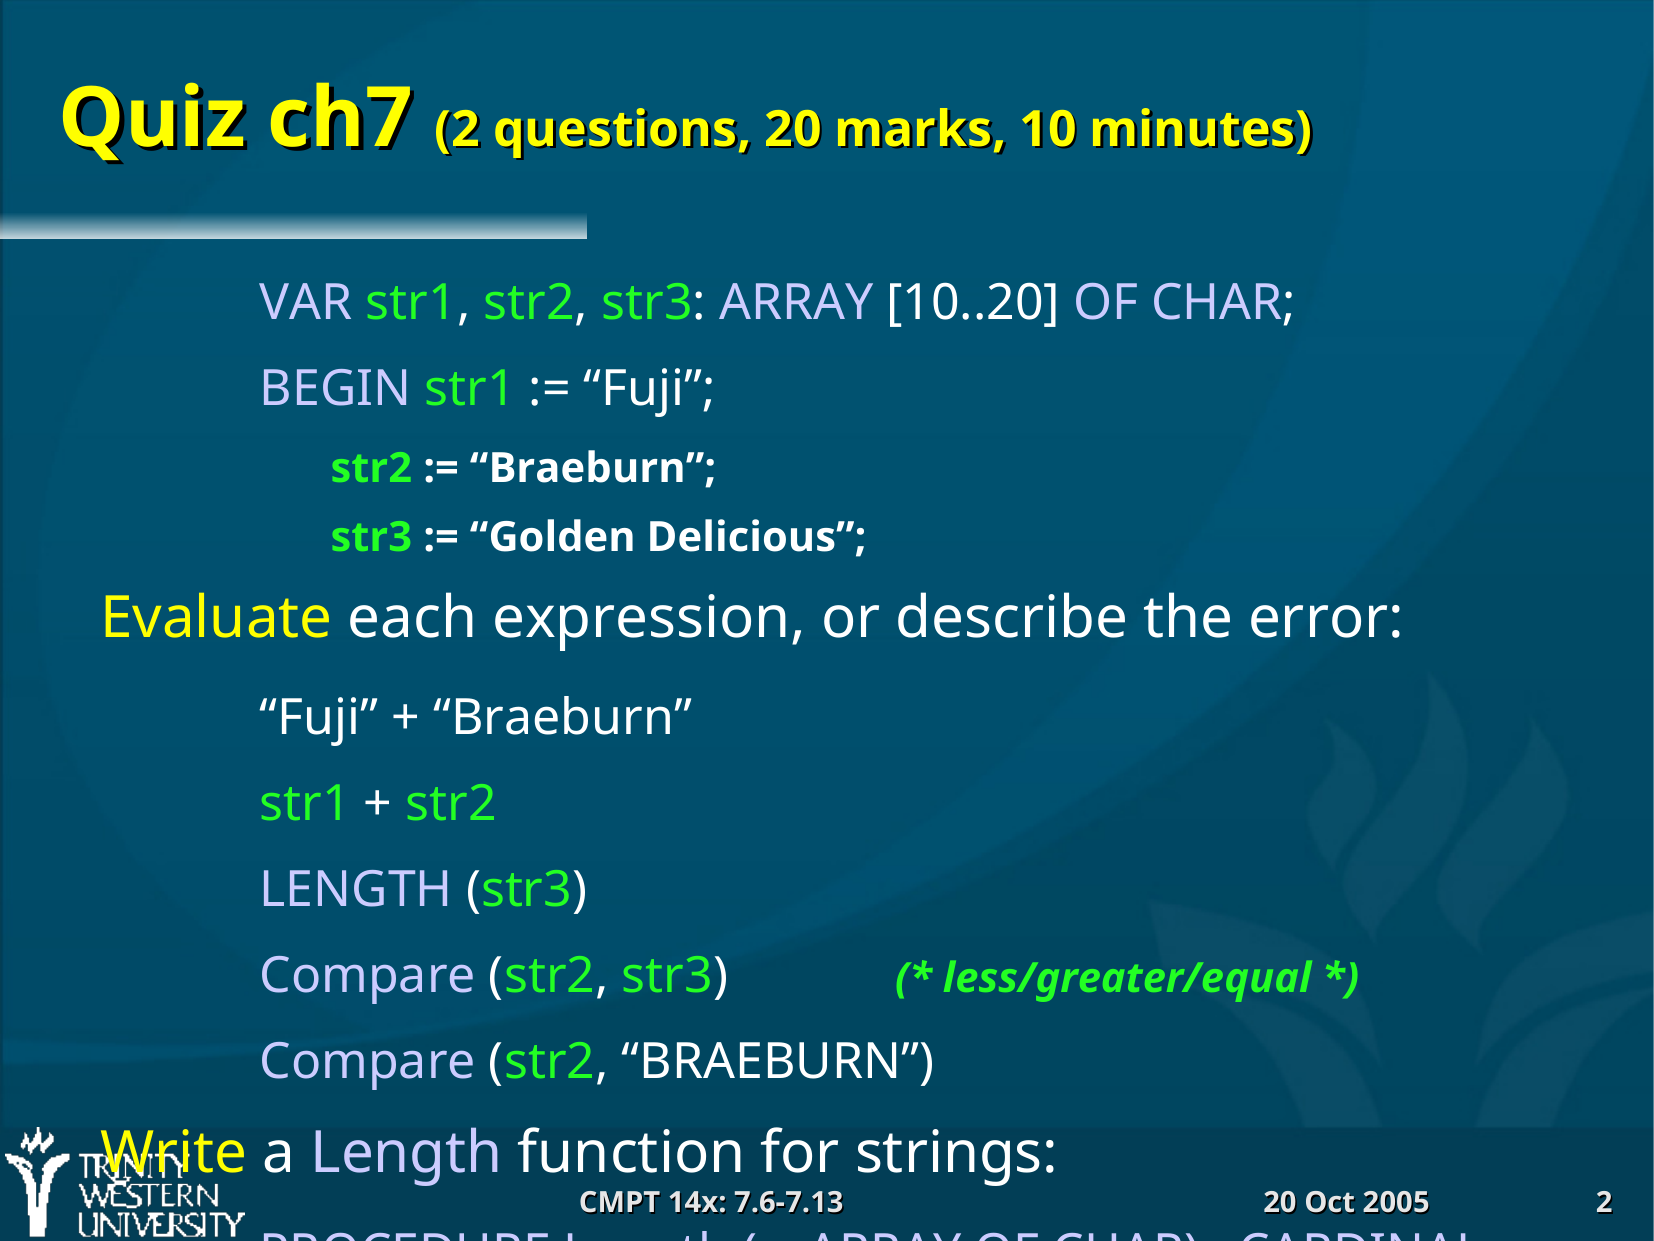

# Quiz ch7 (2 questions, 20 marks, 10 minutes)
VAR str1, str2, str3: ARRAY [10..20] OF CHAR;
BEGIN str1 := “Fuji”;
str2 := “Braeburn”;
str3 := “Golden Delicious”;
Evaluate each expression, or describe the error:
“Fuji” + “Braeburn”
str1 + str2
LENGTH (str3)
Compare (str2, str3)			(* less/greater/equal *)
Compare (str2, “BRAEBURN”)
Write a Length function for strings:
PROCEDURE Length (s: ARRAY OF CHAR) : CARDINAL;
CMPT 14x: 7.6-7.13
20 Oct 2005
2